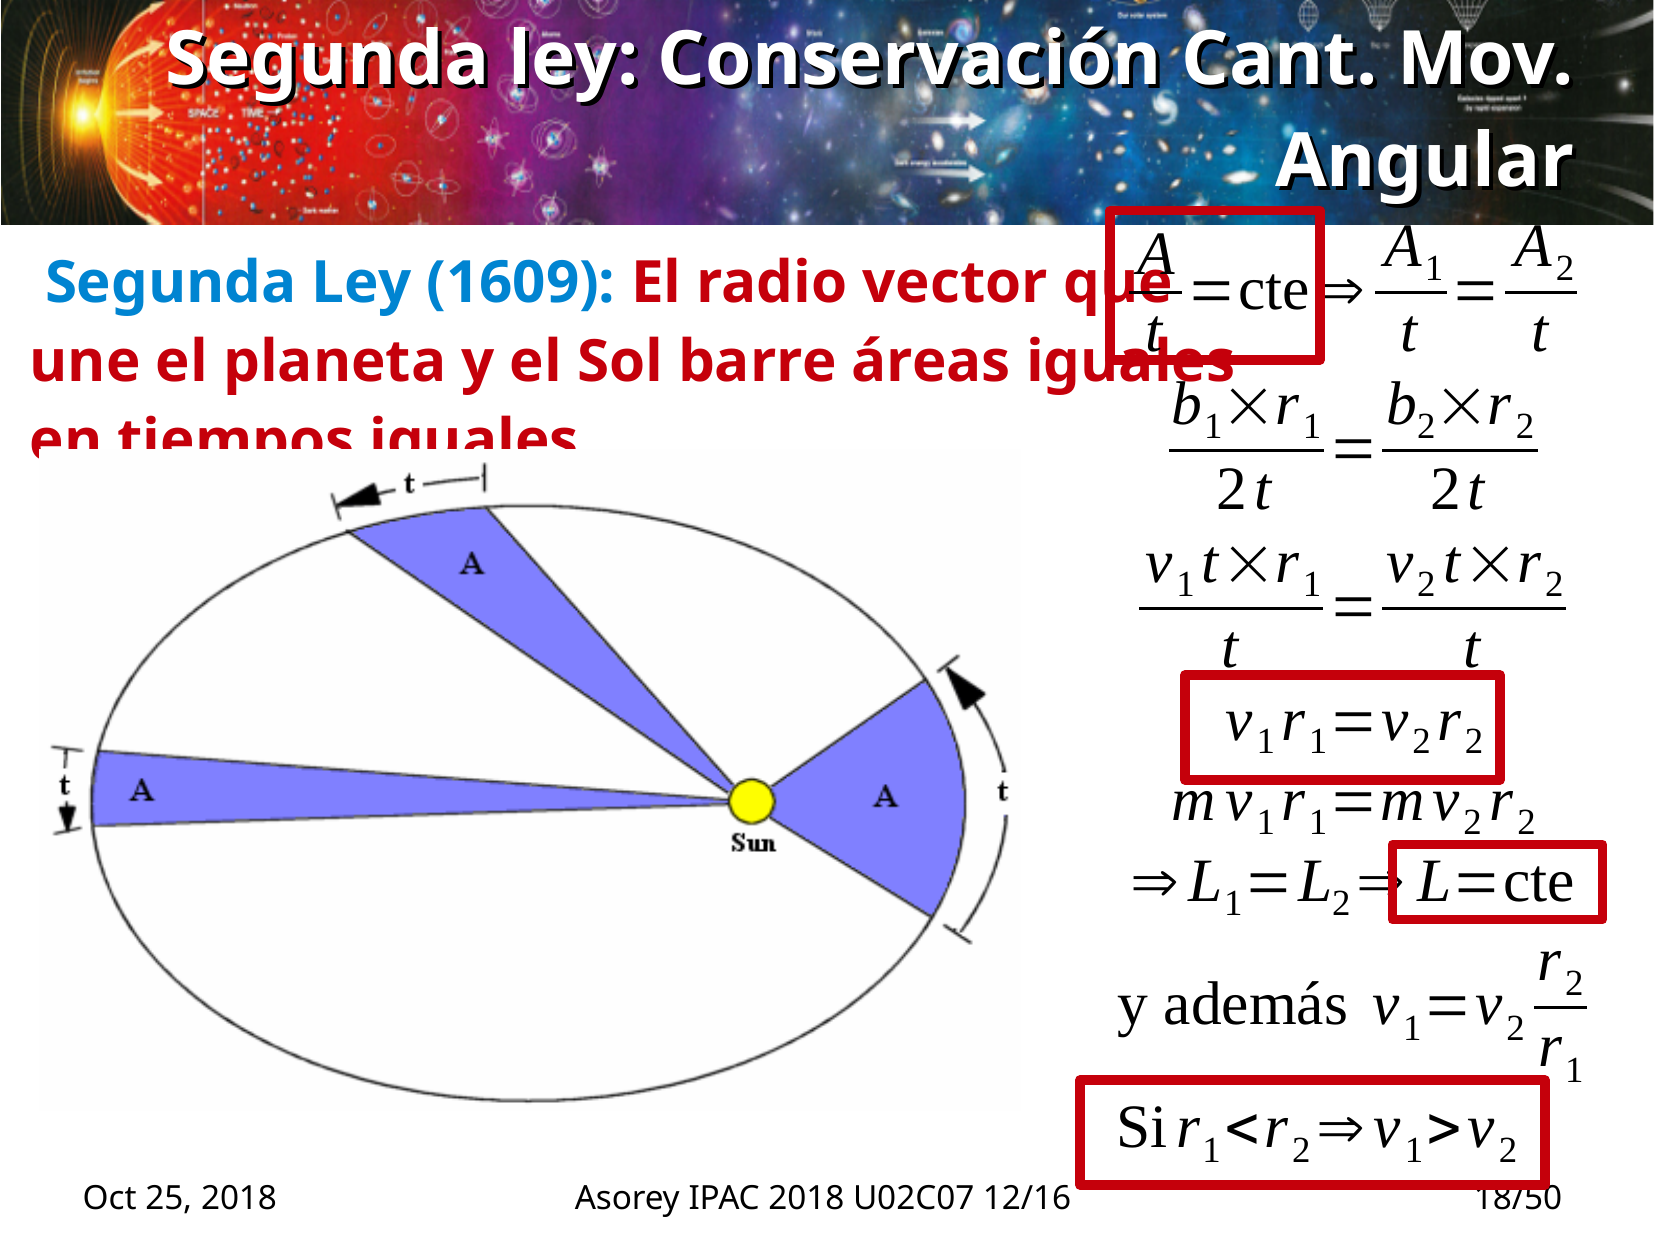

# Segunda ley: Conservación Cant. Mov. Angular
 Segunda Ley (1609): El radio vector que
une el planeta y el Sol barre áreas iguales
en tiempos iguales
Oct 25, 2018
Asorey IPAC 2018 U02C07 12/16
18